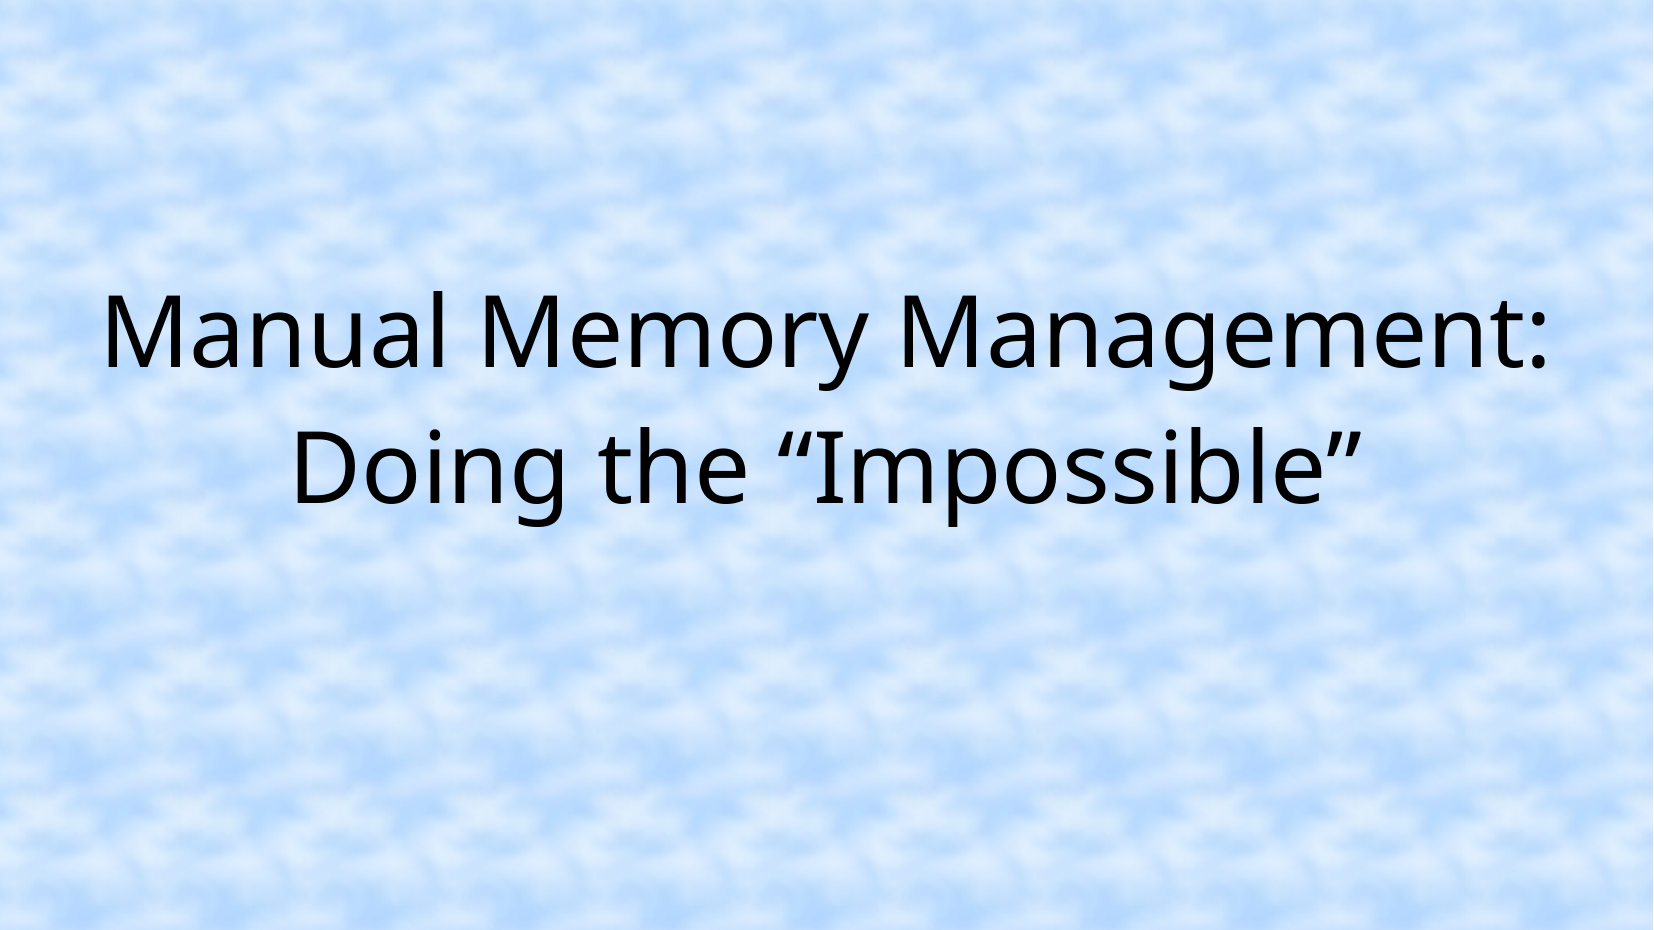

# Manual Memory Management: Doing the “Impossible”